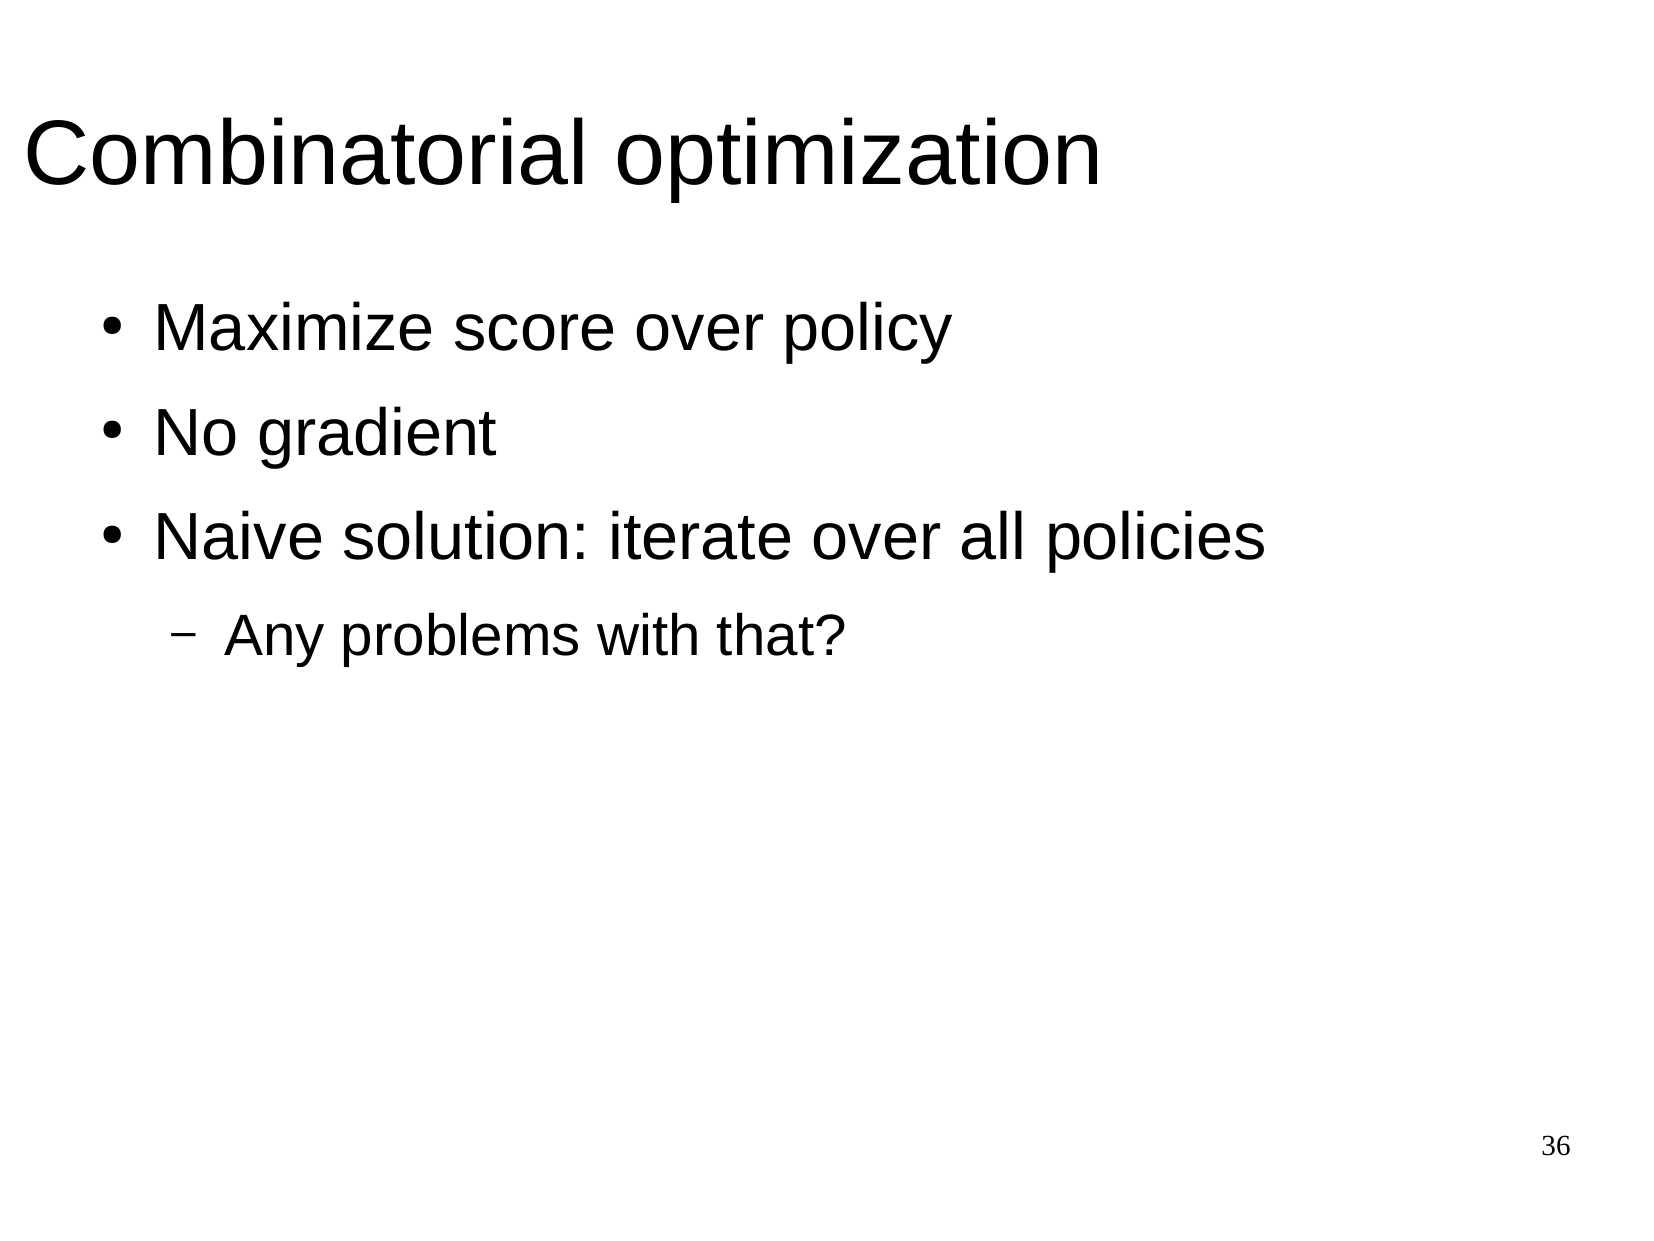

# Combinatorial optimization
Maximize score over policy
No gradient
Naive solution: iterate over all policies
Any problems with that?
36